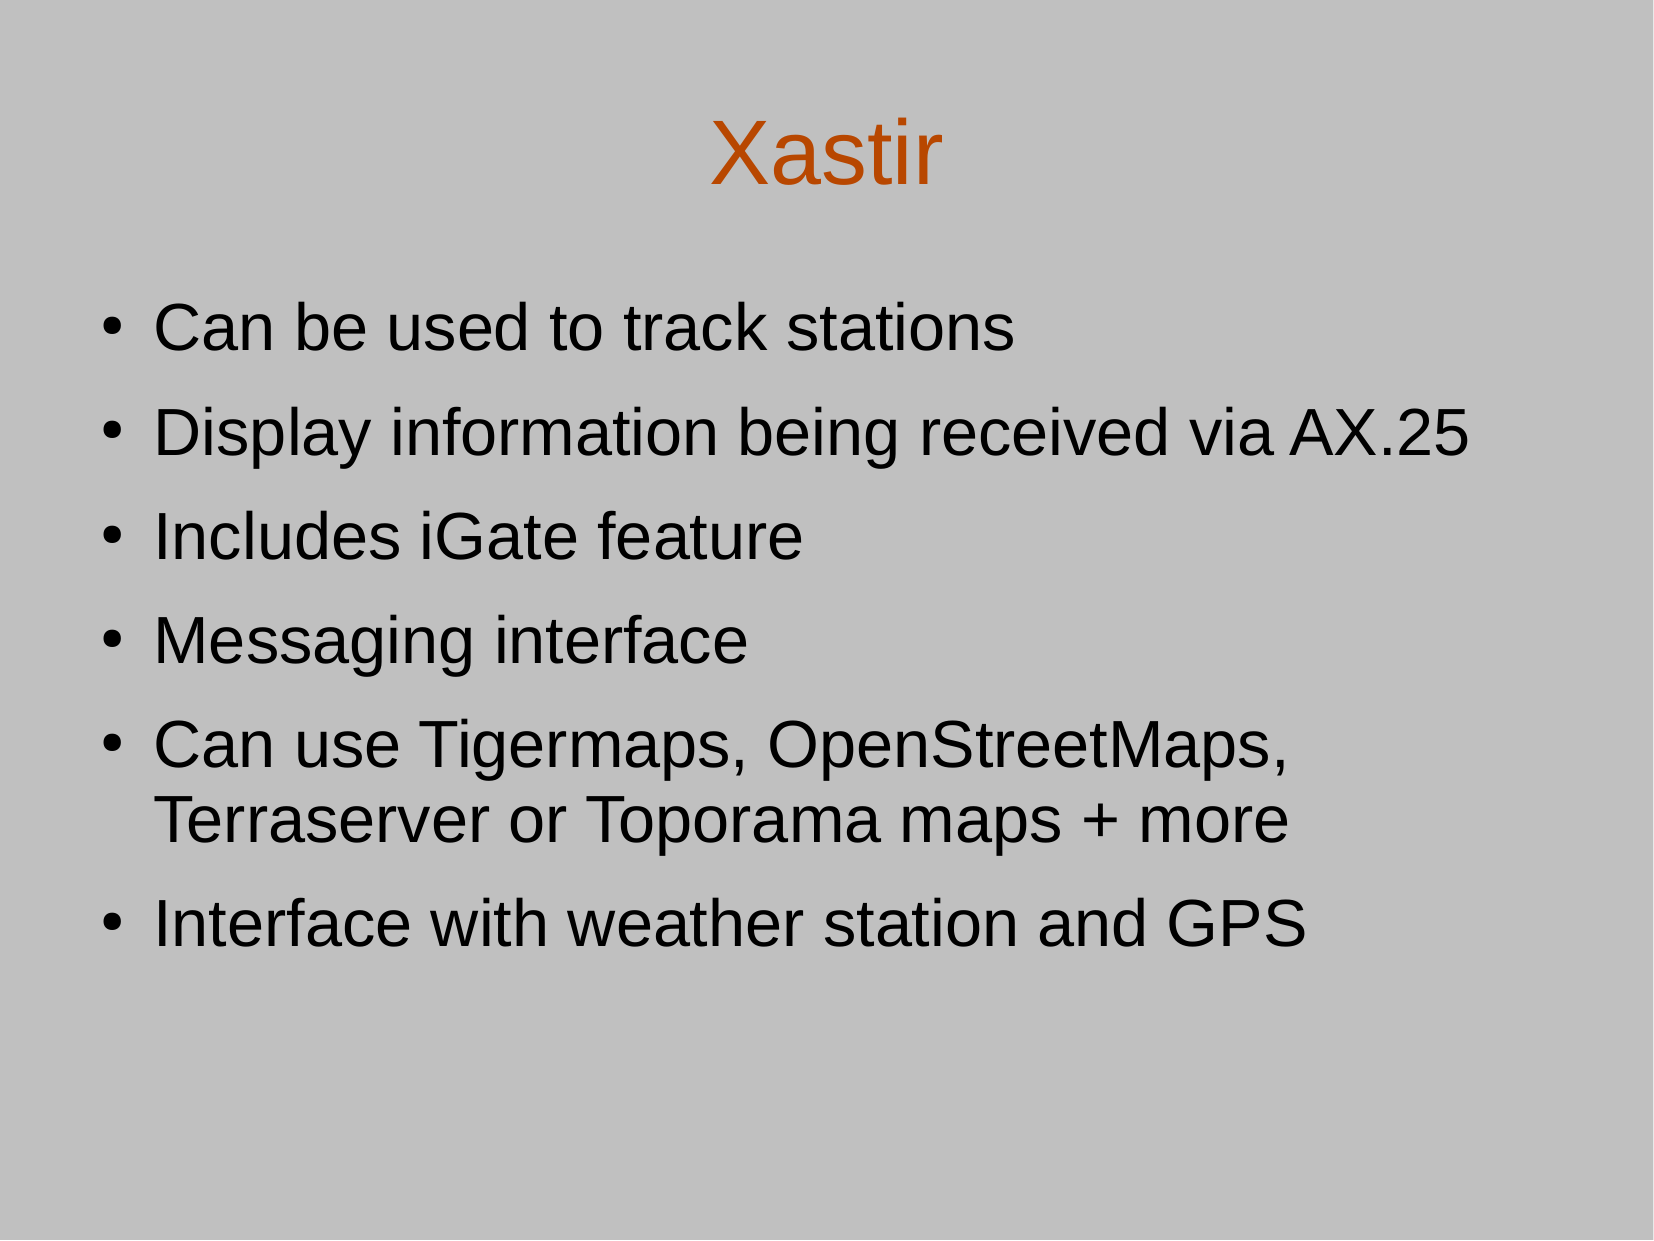

# Xastir
Can be used to track stations
Display information being received via AX.25
Includes iGate feature
Messaging interface
Can use Tigermaps, OpenStreetMaps, Terraserver or Toporama maps + more
Interface with weather station and GPS